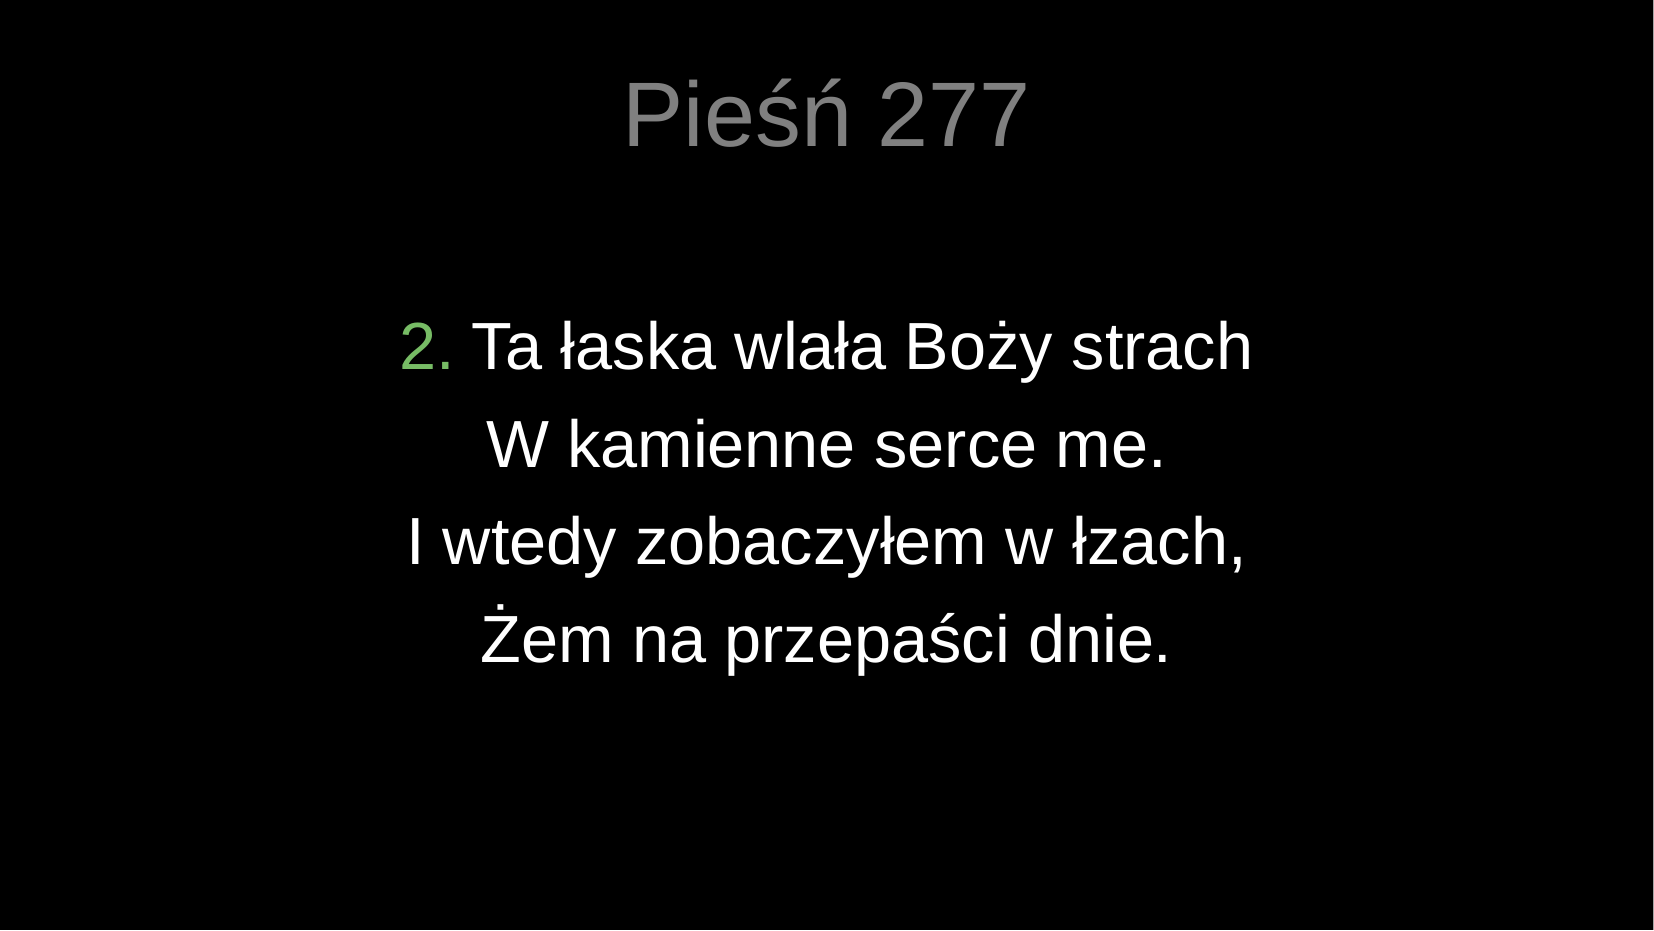

# Pieśń 277
2. Ta łaska wlała Boży strach
W kamienne serce me.
I wtedy zobaczyłem w łzach,
Żem na przepaści dnie.